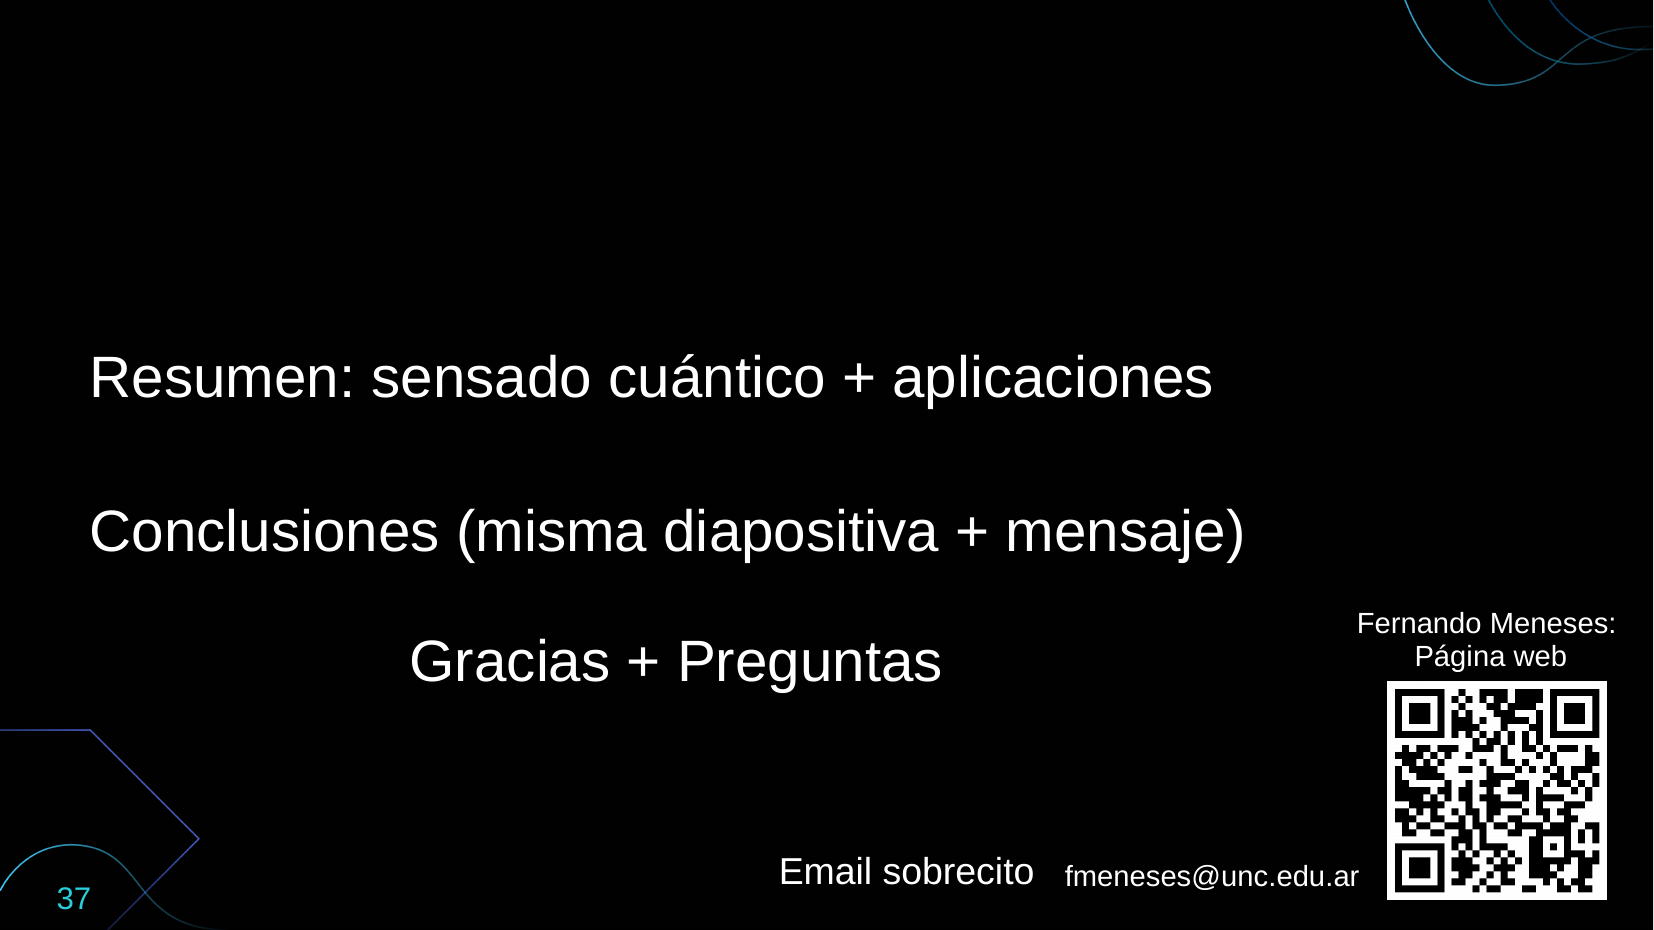

Resumen: sensado cuántico + aplicaciones
Conclusiones (misma diapositiva + mensaje)
Gracias + Preguntas
Fernando Meneses:
Página web
Email sobrecito
fmeneses@unc.edu.ar